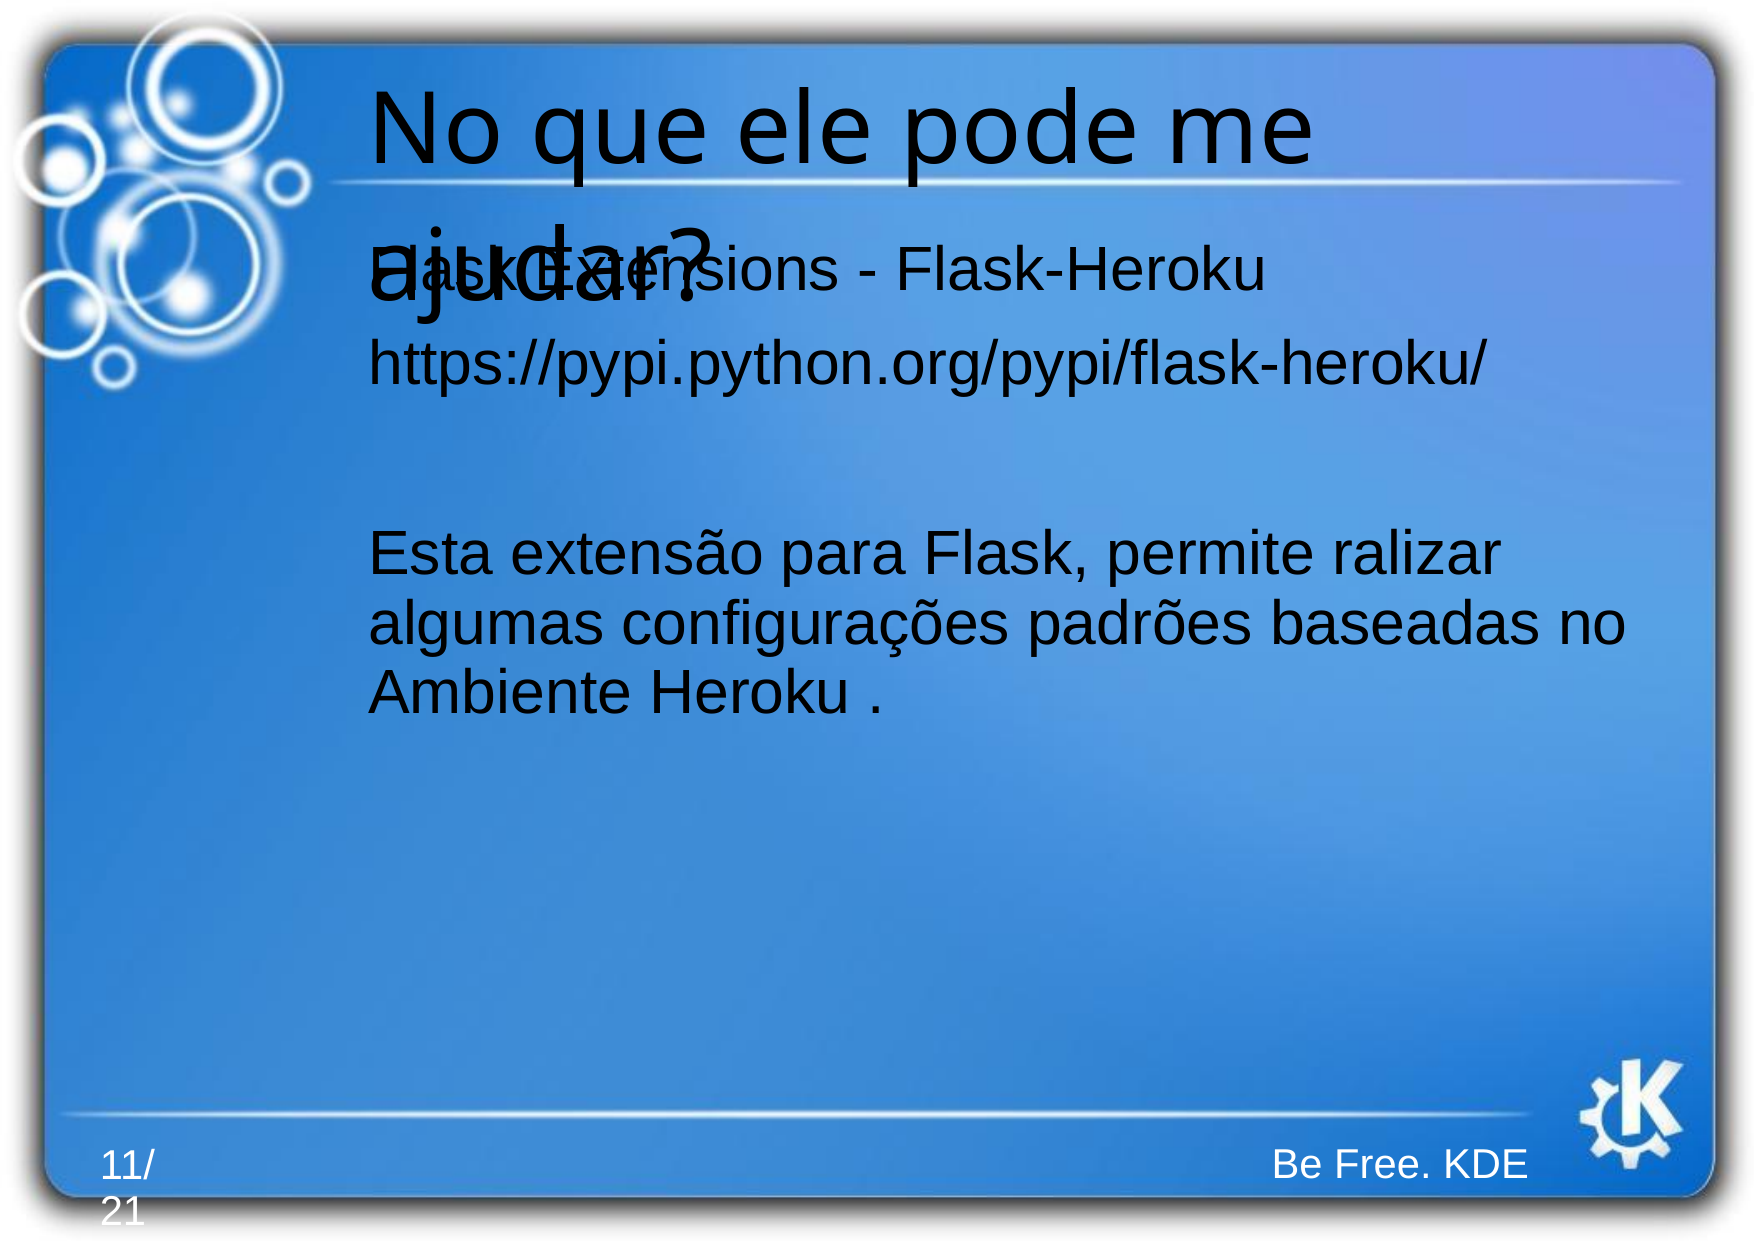

No que ele pode me ajudar?
Flask Extensions - Flask-Heroku
https://pypi.python.org/pypi/flask-heroku/
Esta extensão para Flask, permite ralizar algumas configurações padrões baseadas no Ambiente Heroku .